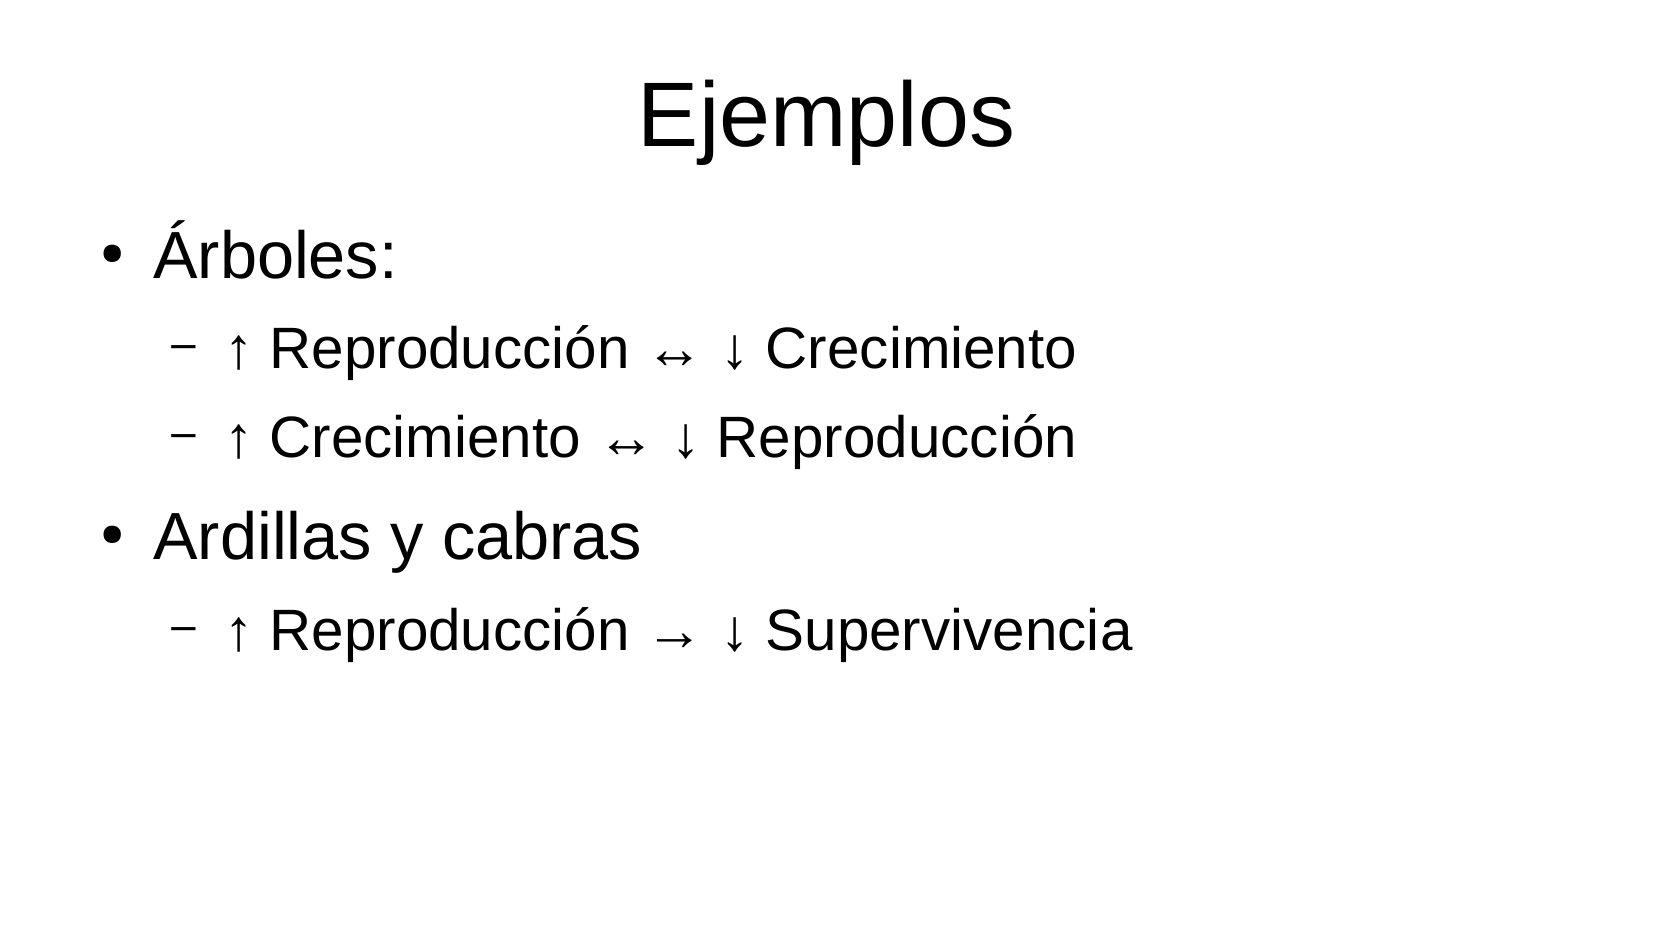

# Ejemplos
Árboles:
↑ Reproducción ↔ ↓ Crecimiento
↑ Crecimiento ↔ ↓ Reproducción
Ardillas y cabras
↑ Reproducción → ↓ Supervivencia